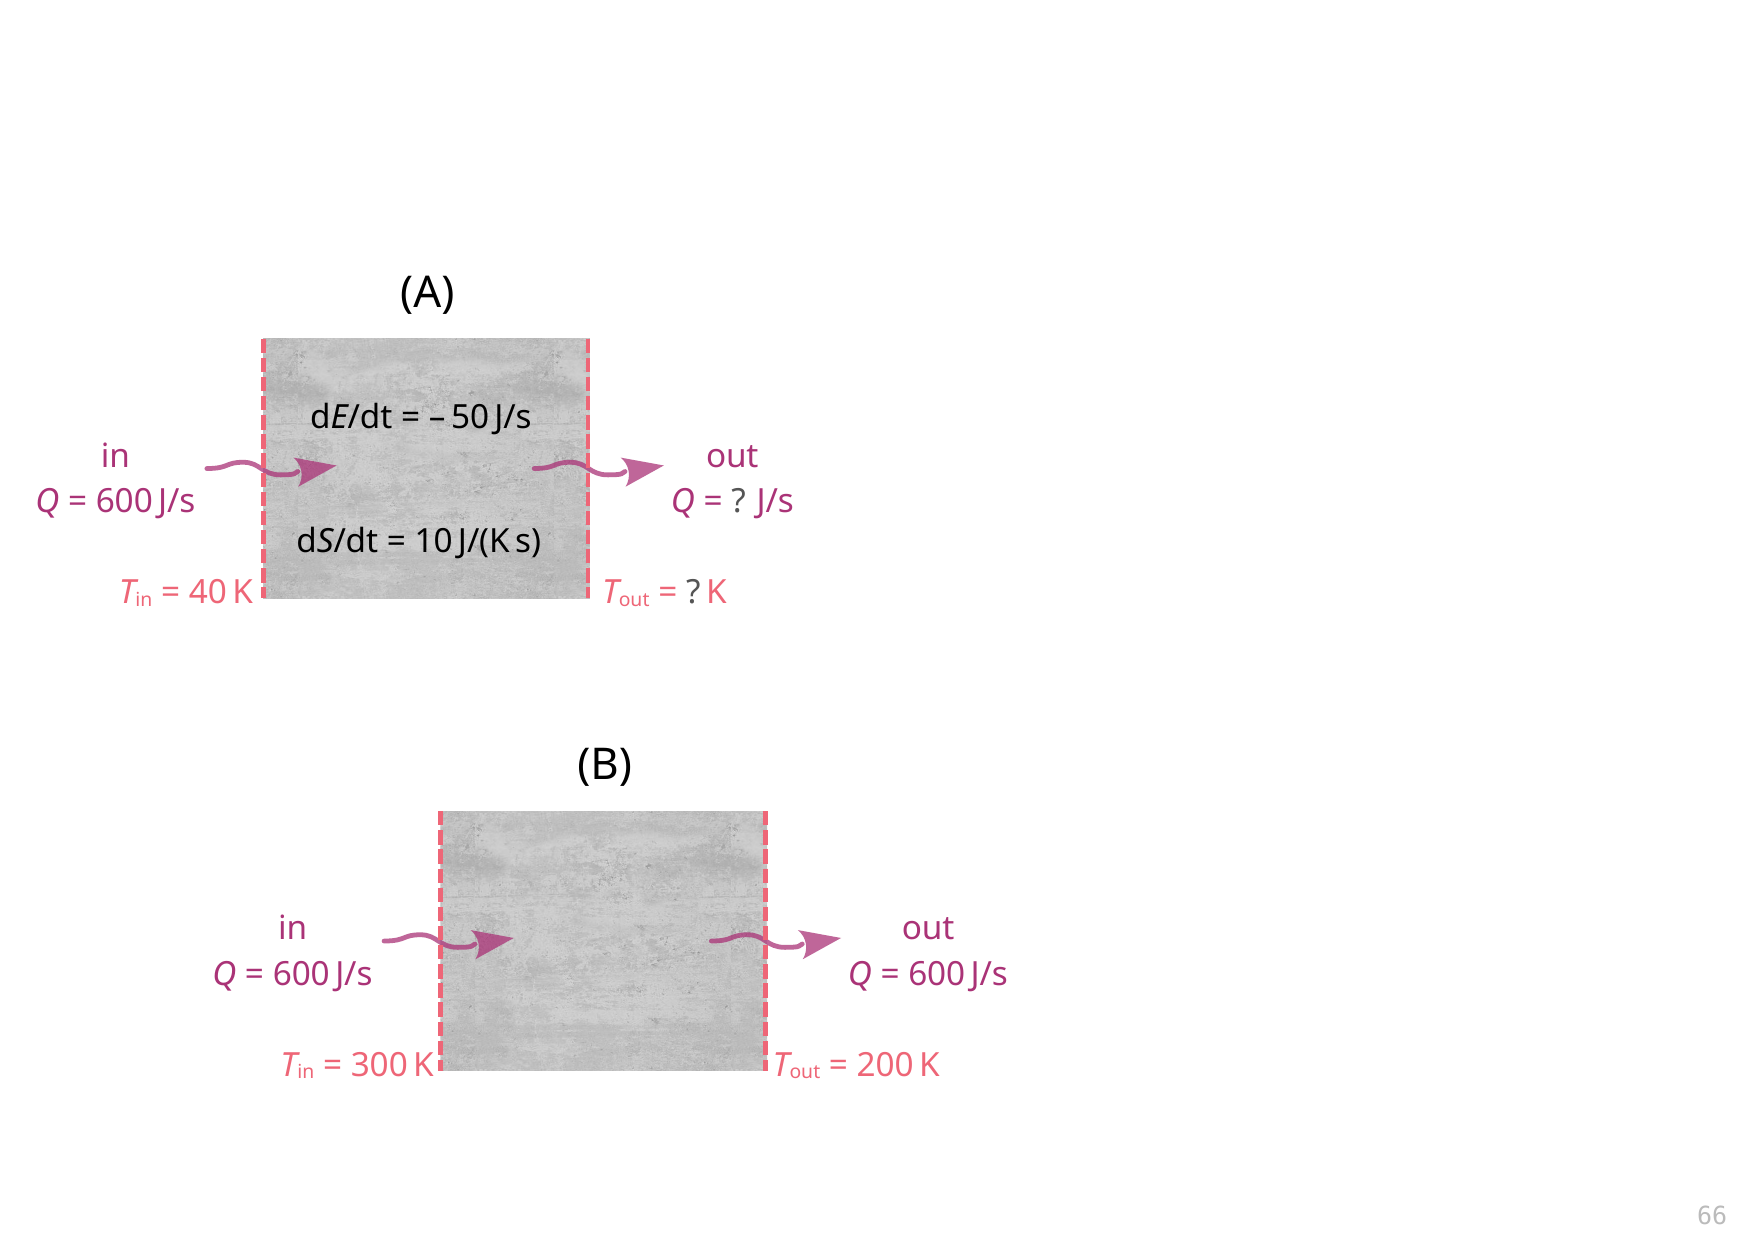

(A)
dE/dt = – 50 J/s
in
Q = 600 J/s
out
Q = ?  J/s
dS/dt = 10 J/(K s)
Tin = 40 K
Tout = ? K
(B)
in
Q = 600 J/s
out
Q = 600 J/s
Tin = 300 K
Tout = 200 K